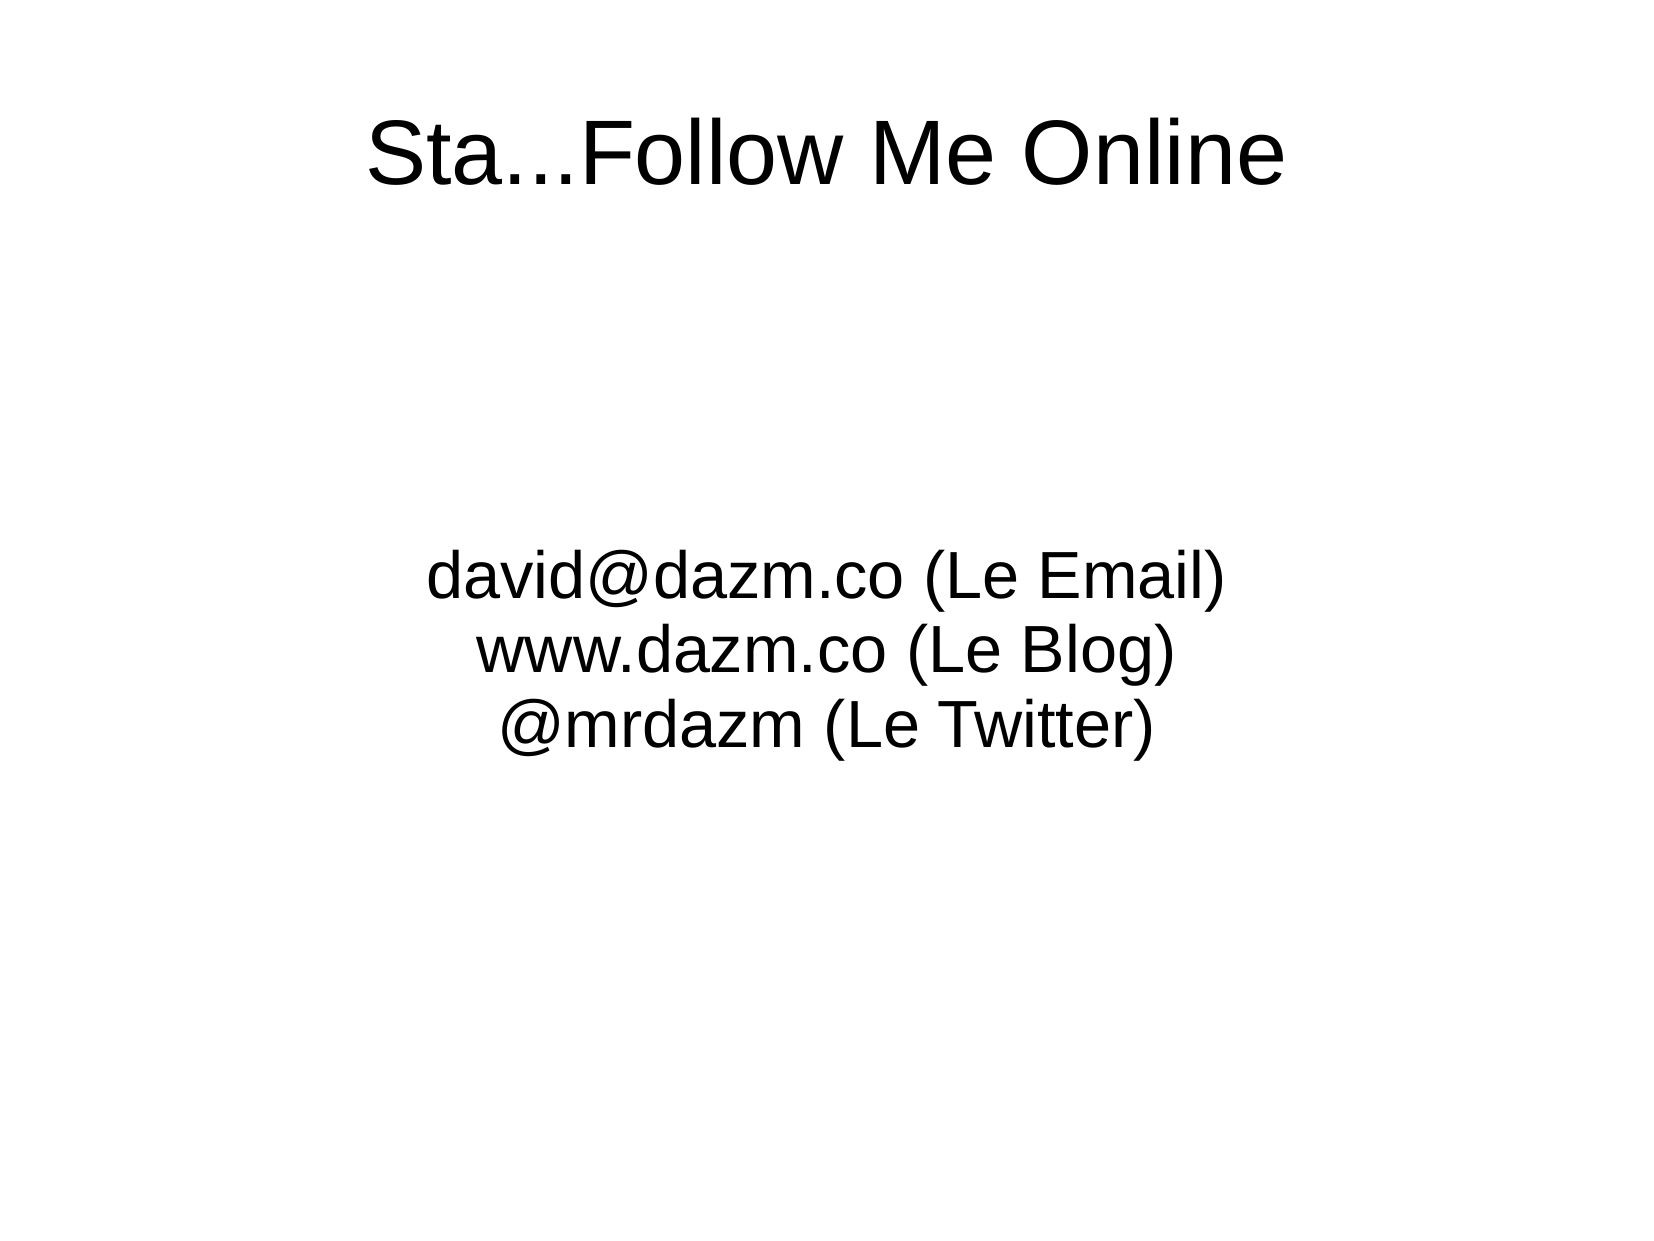

# Sta...Follow Me Online
david@dazm.co (Le Email)
www.dazm.co (Le Blog)
@mrdazm (Le Twitter)